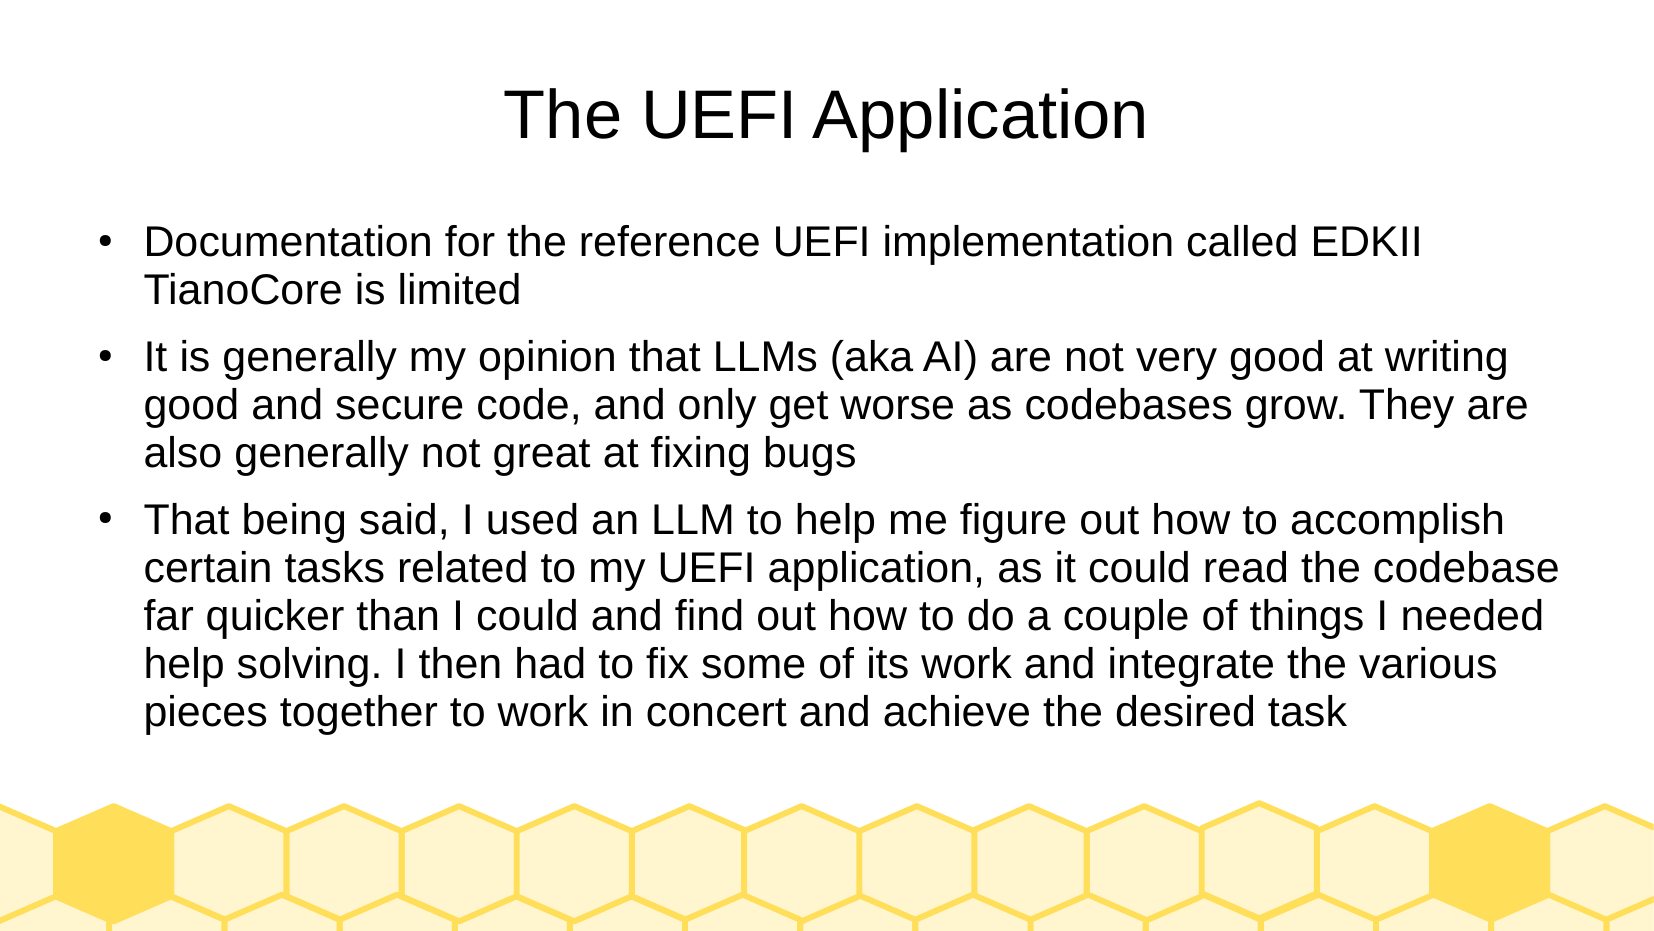

# The UEFI Application
Documentation for the reference UEFI implementation called EDKII TianoCore is limited
It is generally my opinion that LLMs (aka AI) are not very good at writing good and secure code, and only get worse as codebases grow. They are also generally not great at fixing bugs
That being said, I used an LLM to help me figure out how to accomplish certain tasks related to my UEFI application, as it could read the codebase far quicker than I could and find out how to do a couple of things I needed help solving. I then had to fix some of its work and integrate the various pieces together to work in concert and achieve the desired task